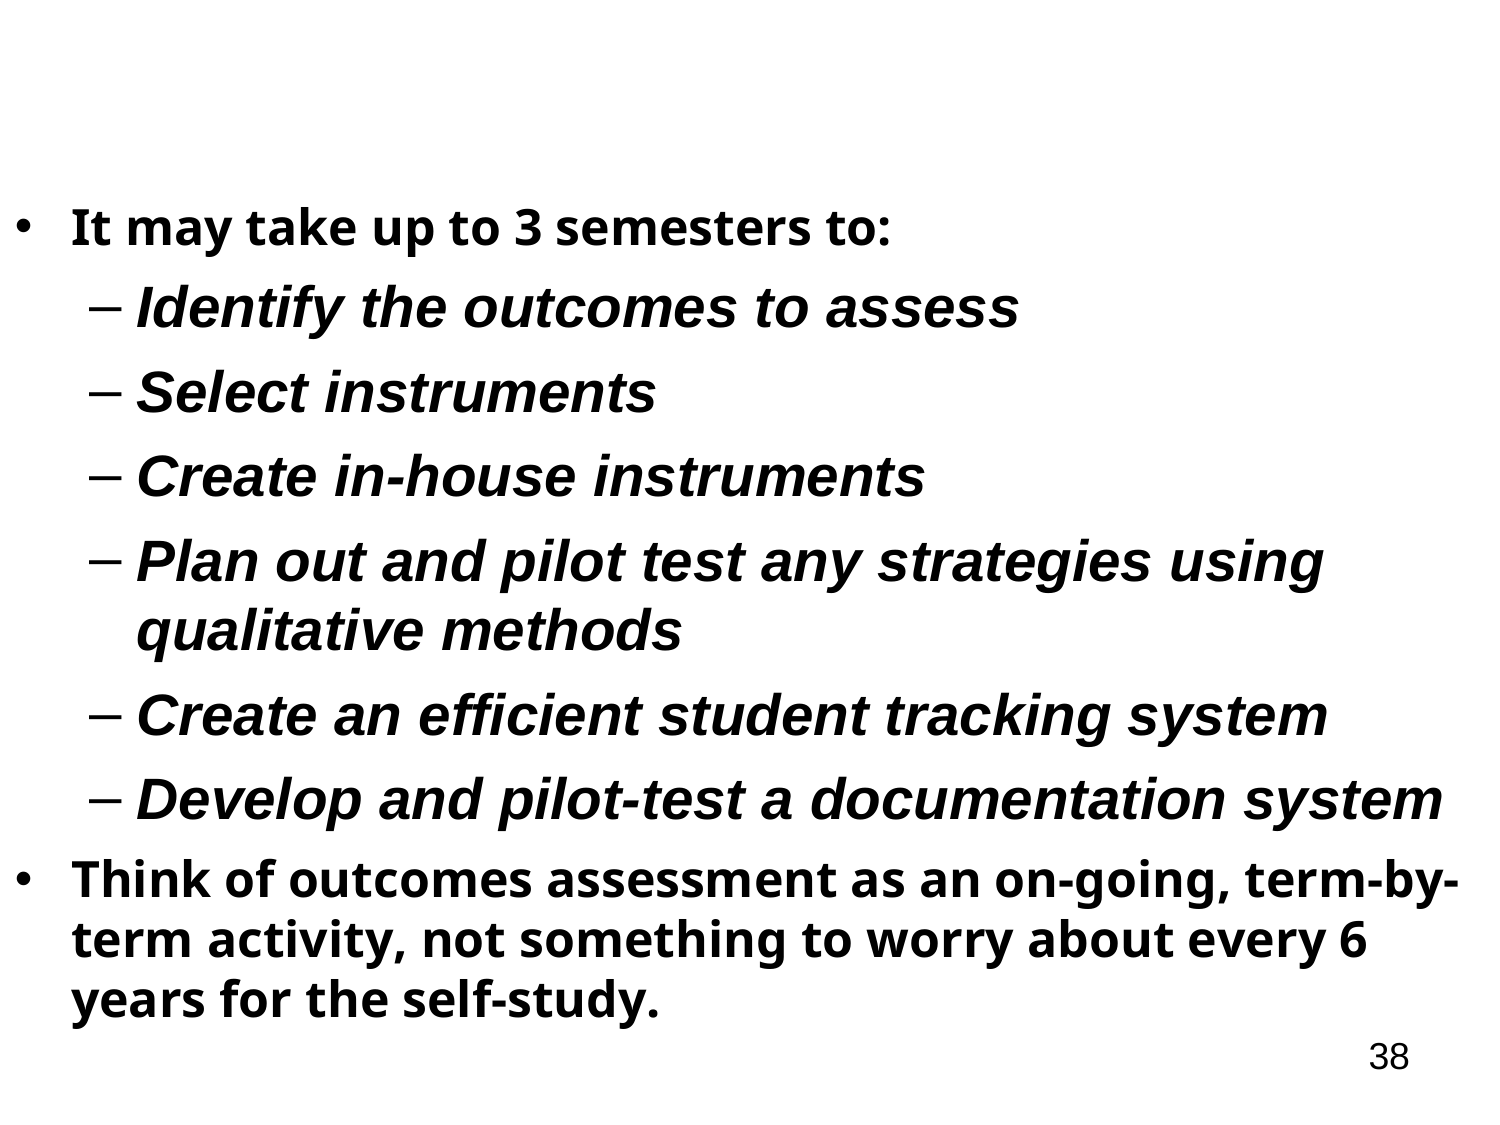

#
It may take up to 3 semesters to:
Identify the outcomes to assess
Select instruments
Create in-house instruments
Plan out and pilot test any strategies using qualitative methods
Create an efficient student tracking system
Develop and pilot-test a documentation system
Think of outcomes assessment as an on-going, term-by-term activity, not something to worry about every 6 years for the self-study.
38